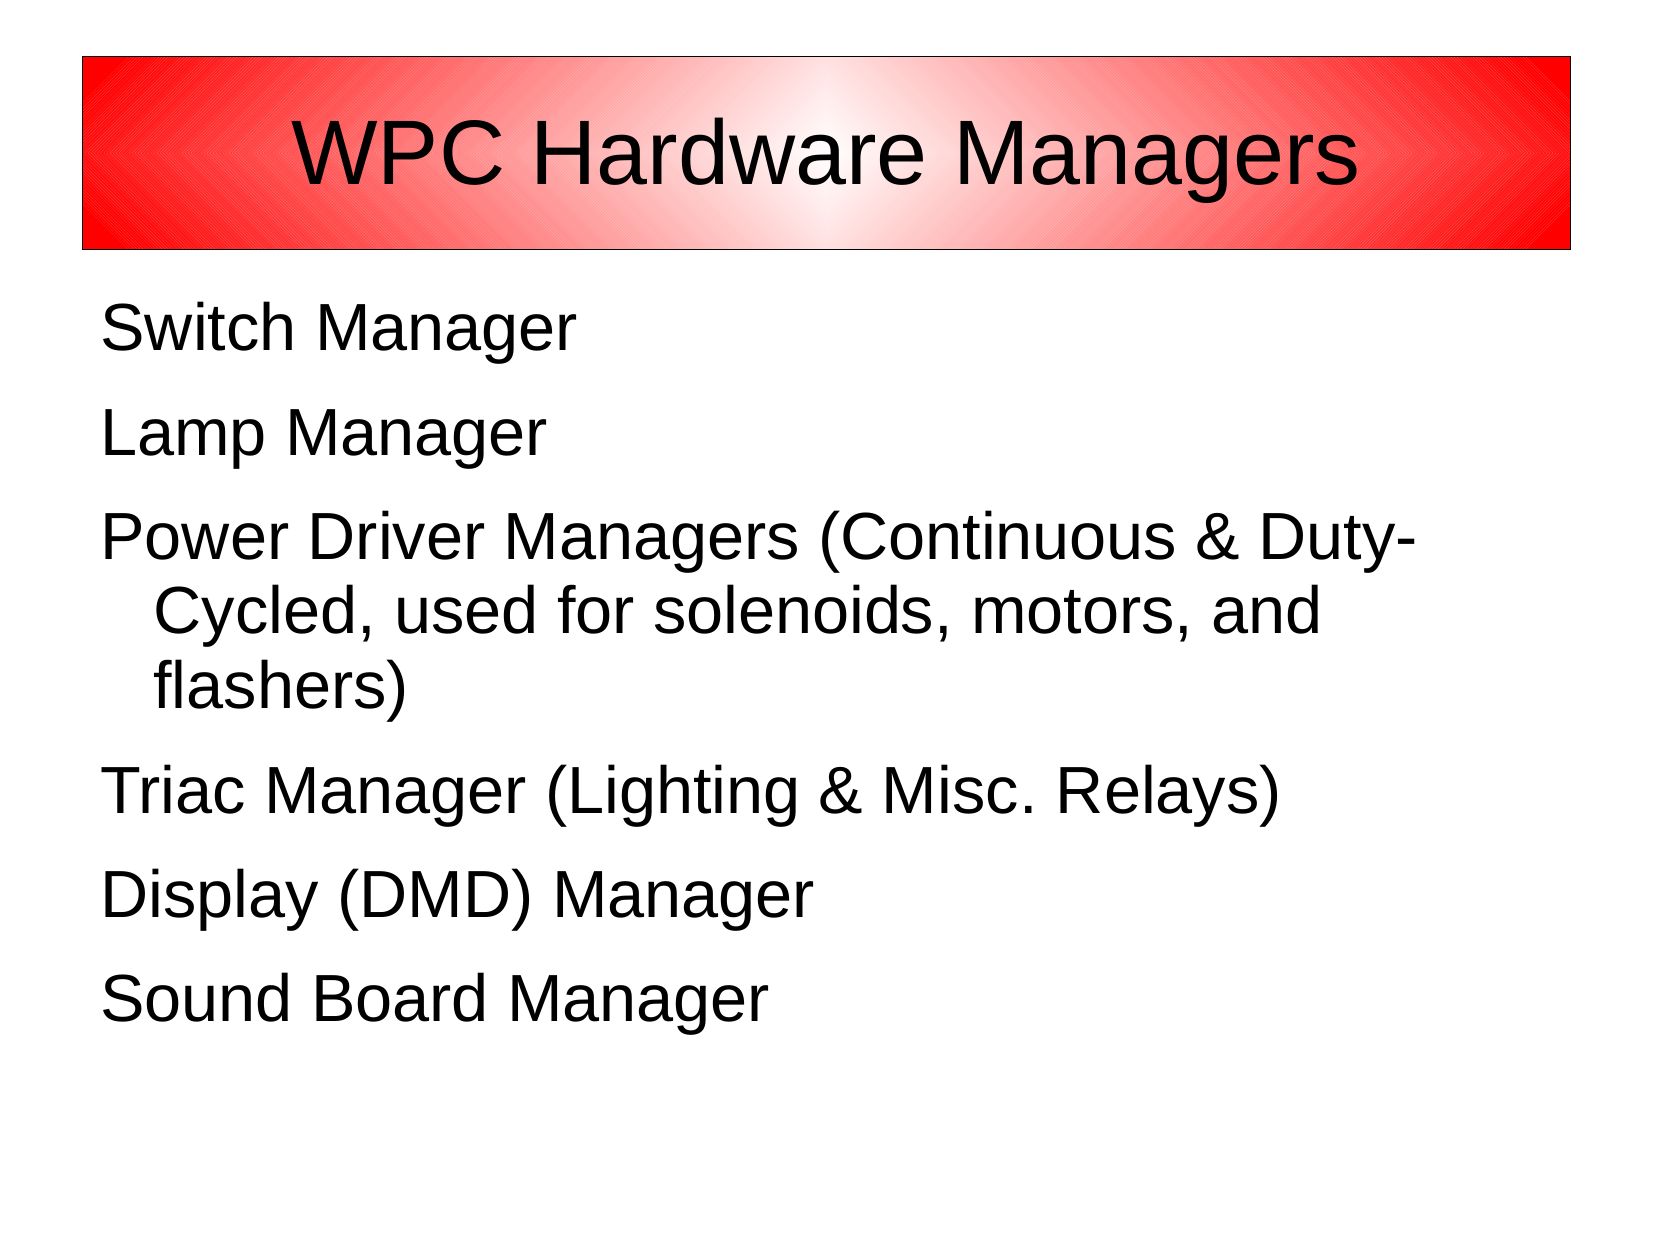

# WPC Hardware Managers
Switch Manager
Lamp Manager
Power Driver Managers (Continuous & Duty-Cycled, used for solenoids, motors, and flashers)
Triac Manager (Lighting & Misc. Relays)
Display (DMD) Manager
Sound Board Manager